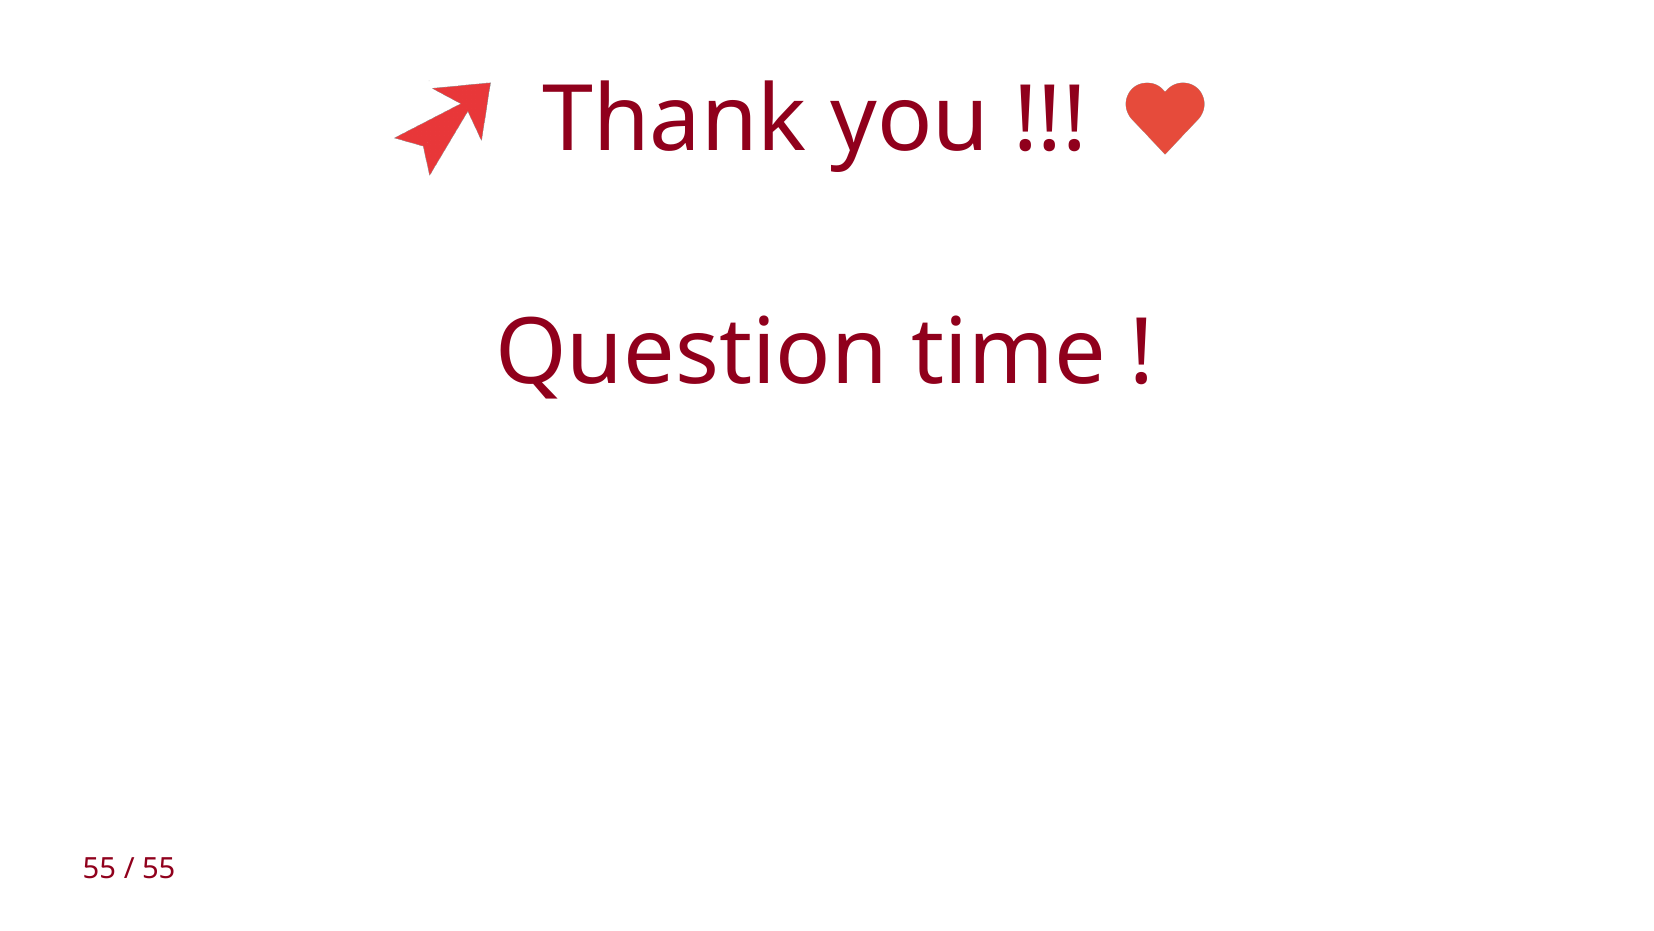

# Thank you !!!
Question time !
55